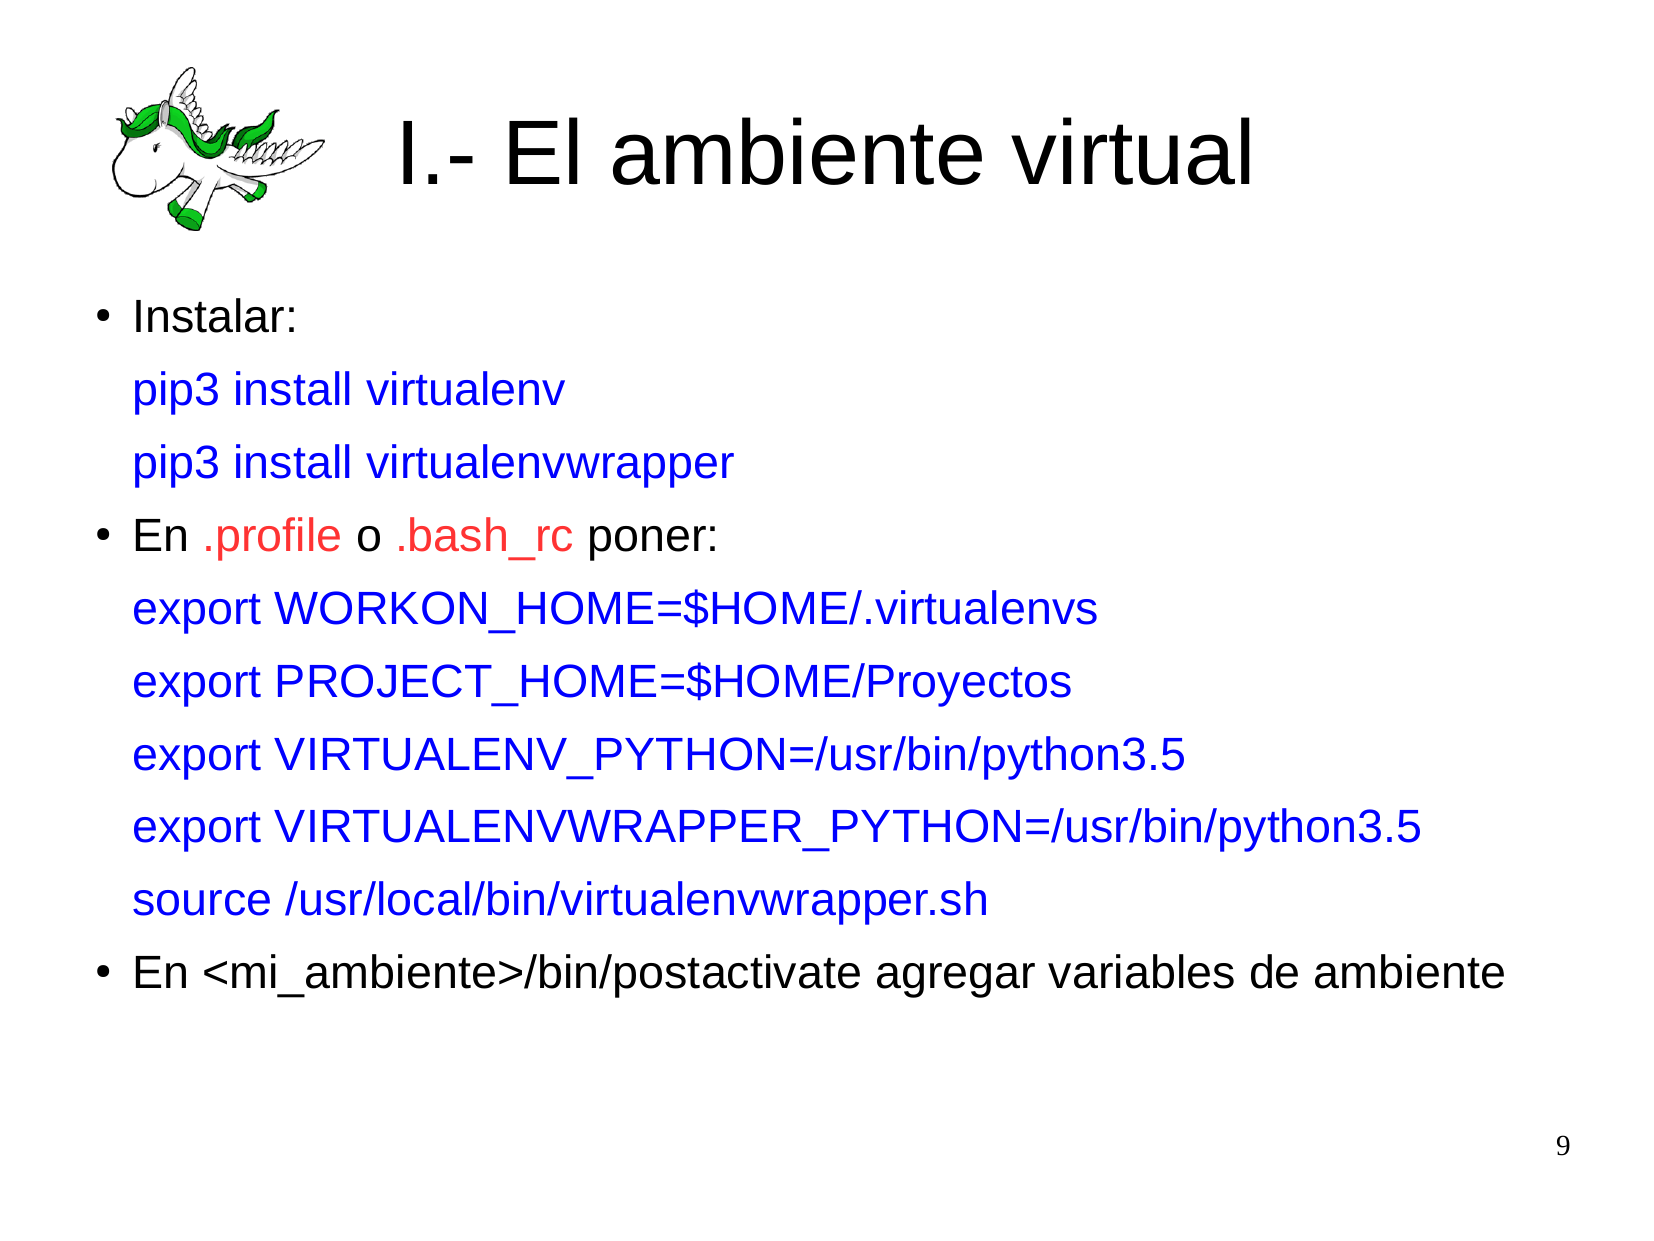

# I.- El ambiente virtual
Instalar:
pip3 install virtualenv
pip3 install virtualenvwrapper
En .profile o .bash_rc poner:
export WORKON_HOME=$HOME/.virtualenvs
export PROJECT_HOME=$HOME/Proyectos
export VIRTUALENV_PYTHON=/usr/bin/python3.5
export VIRTUALENVWRAPPER_PYTHON=/usr/bin/python3.5
source /usr/local/bin/virtualenvwrapper.sh
En <mi_ambiente>/bin/postactivate agregar variables de ambiente
9